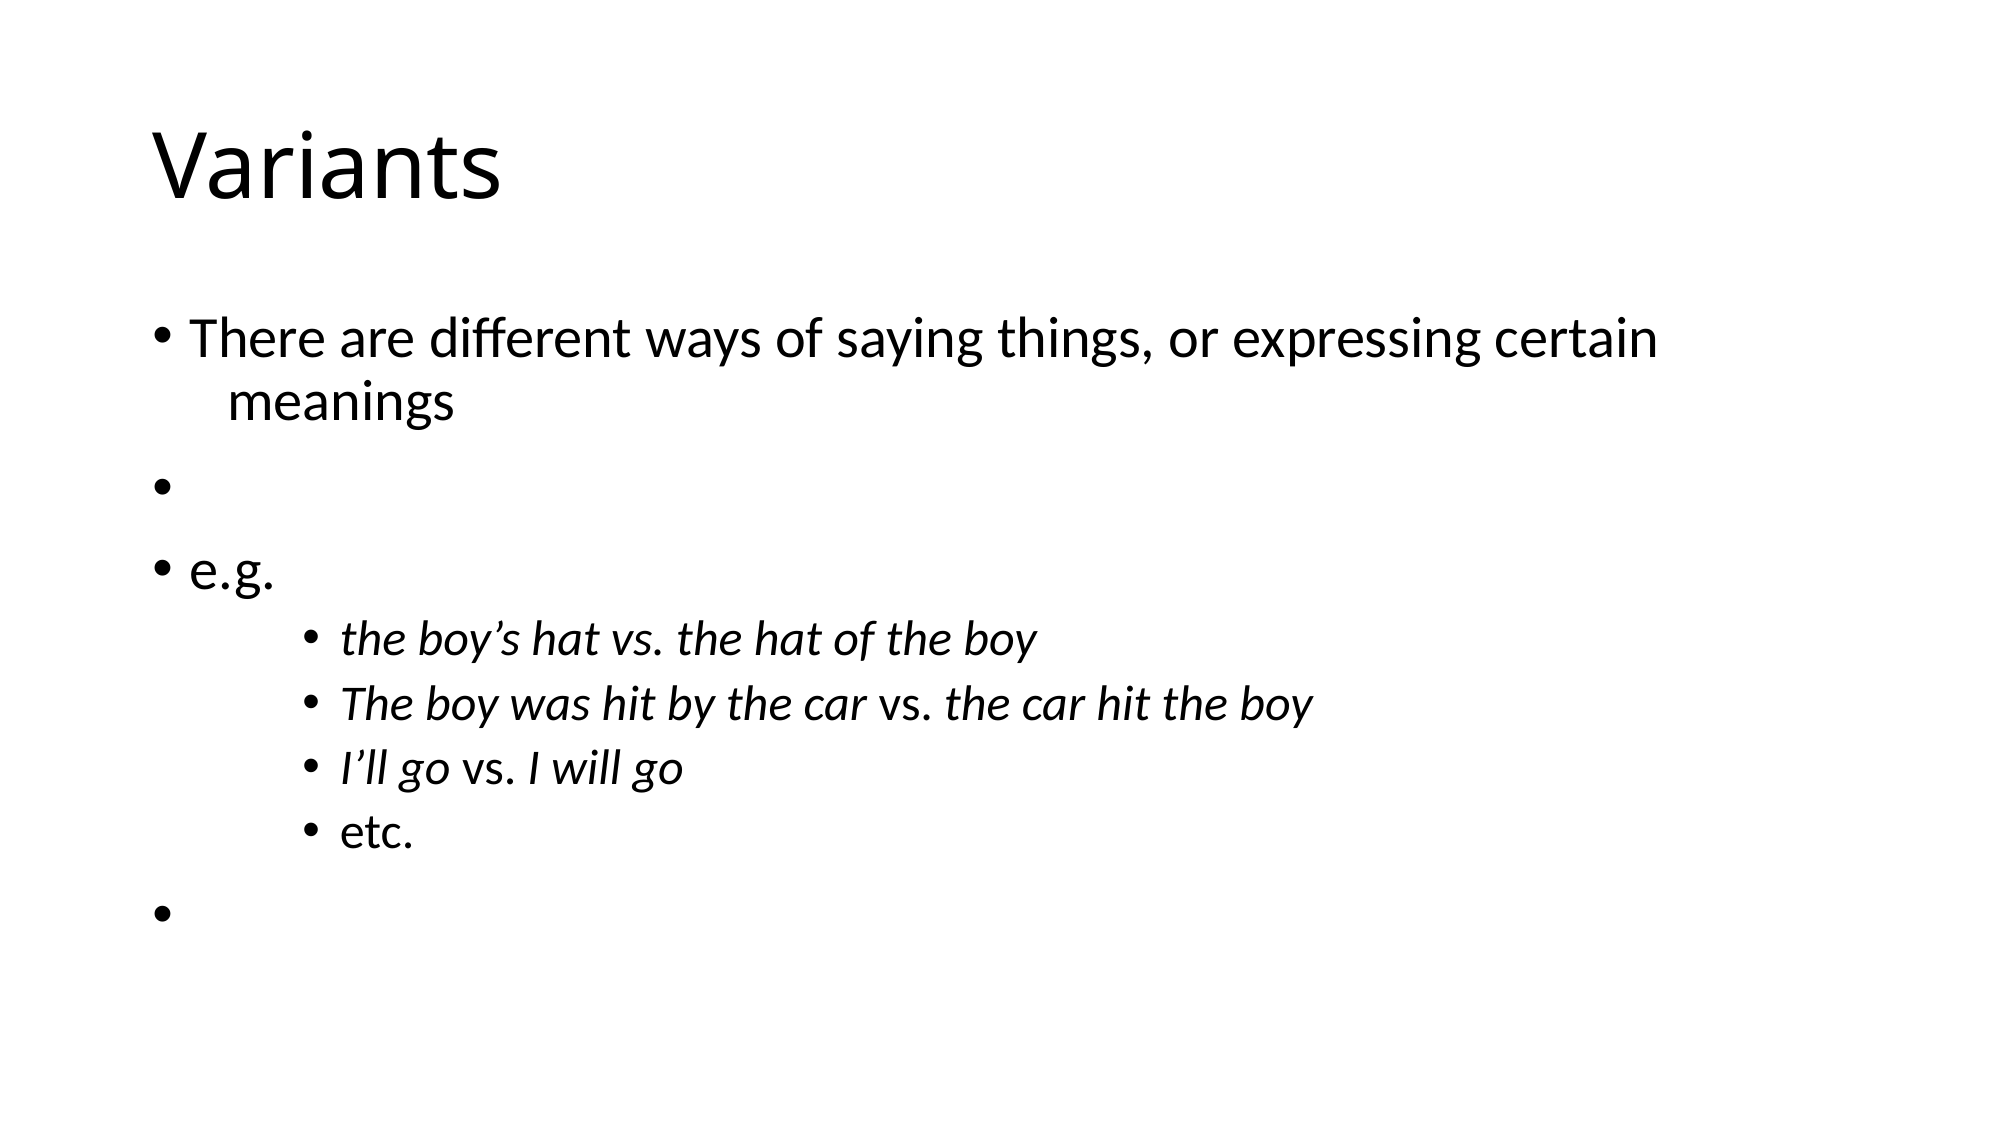

# Variants
There are different ways of saying things, or expressing certain meanings
e.g.
the boy’s hat vs. the hat of the boy
The boy was hit by the car vs. the car hit the boy
I’ll go vs. I will go
etc.